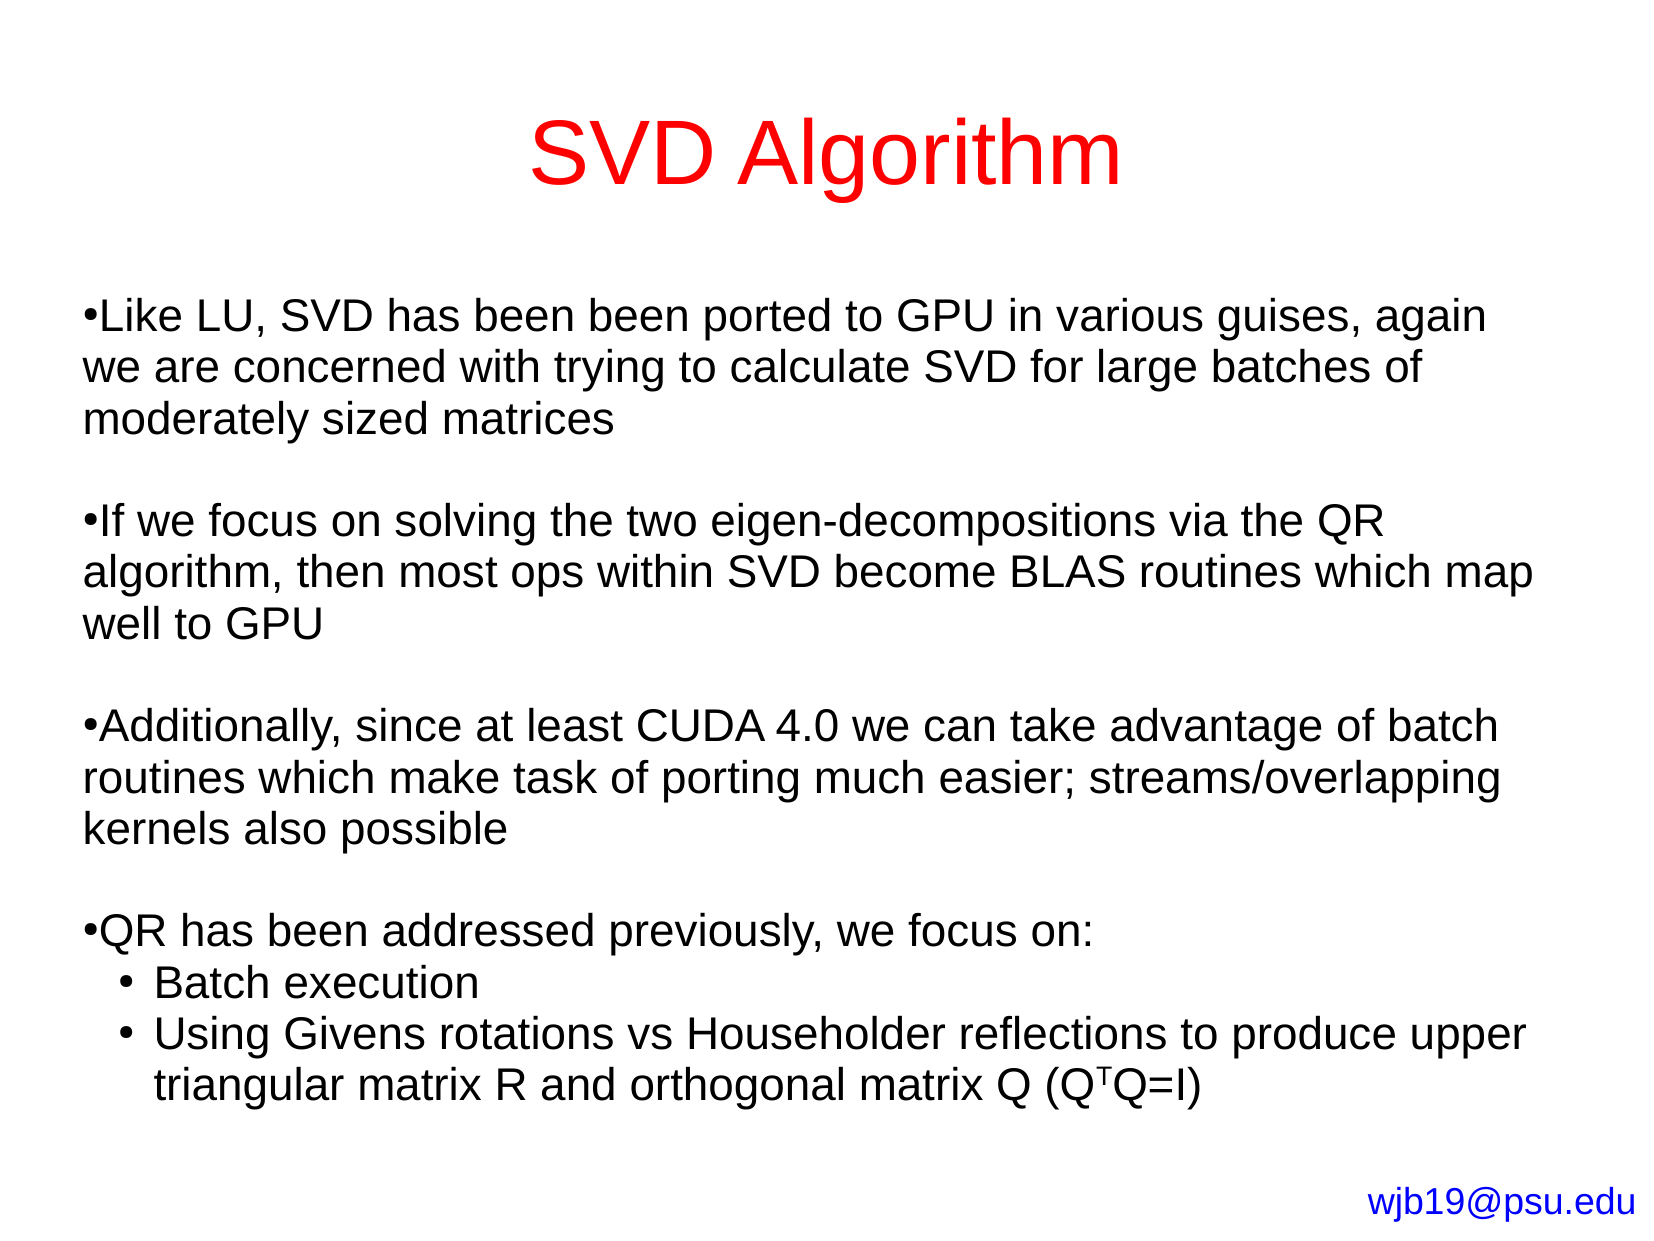

# SVD Algorithm
Like LU, SVD has been been ported to GPU in various guises, again we are concerned with trying to calculate SVD for large batches of moderately sized matrices
If we focus on solving the two eigen-decompositions via the QR algorithm, then most ops within SVD become BLAS routines which map well to GPU
Additionally, since at least CUDA 4.0 we can take advantage of batch routines which make task of porting much easier; streams/overlapping kernels also possible
QR has been addressed previously, we focus on:
Batch execution
Using Givens rotations vs Householder reflections to produce upper triangular matrix R and orthogonal matrix Q (QTQ=I)
wjb19@psu.edu